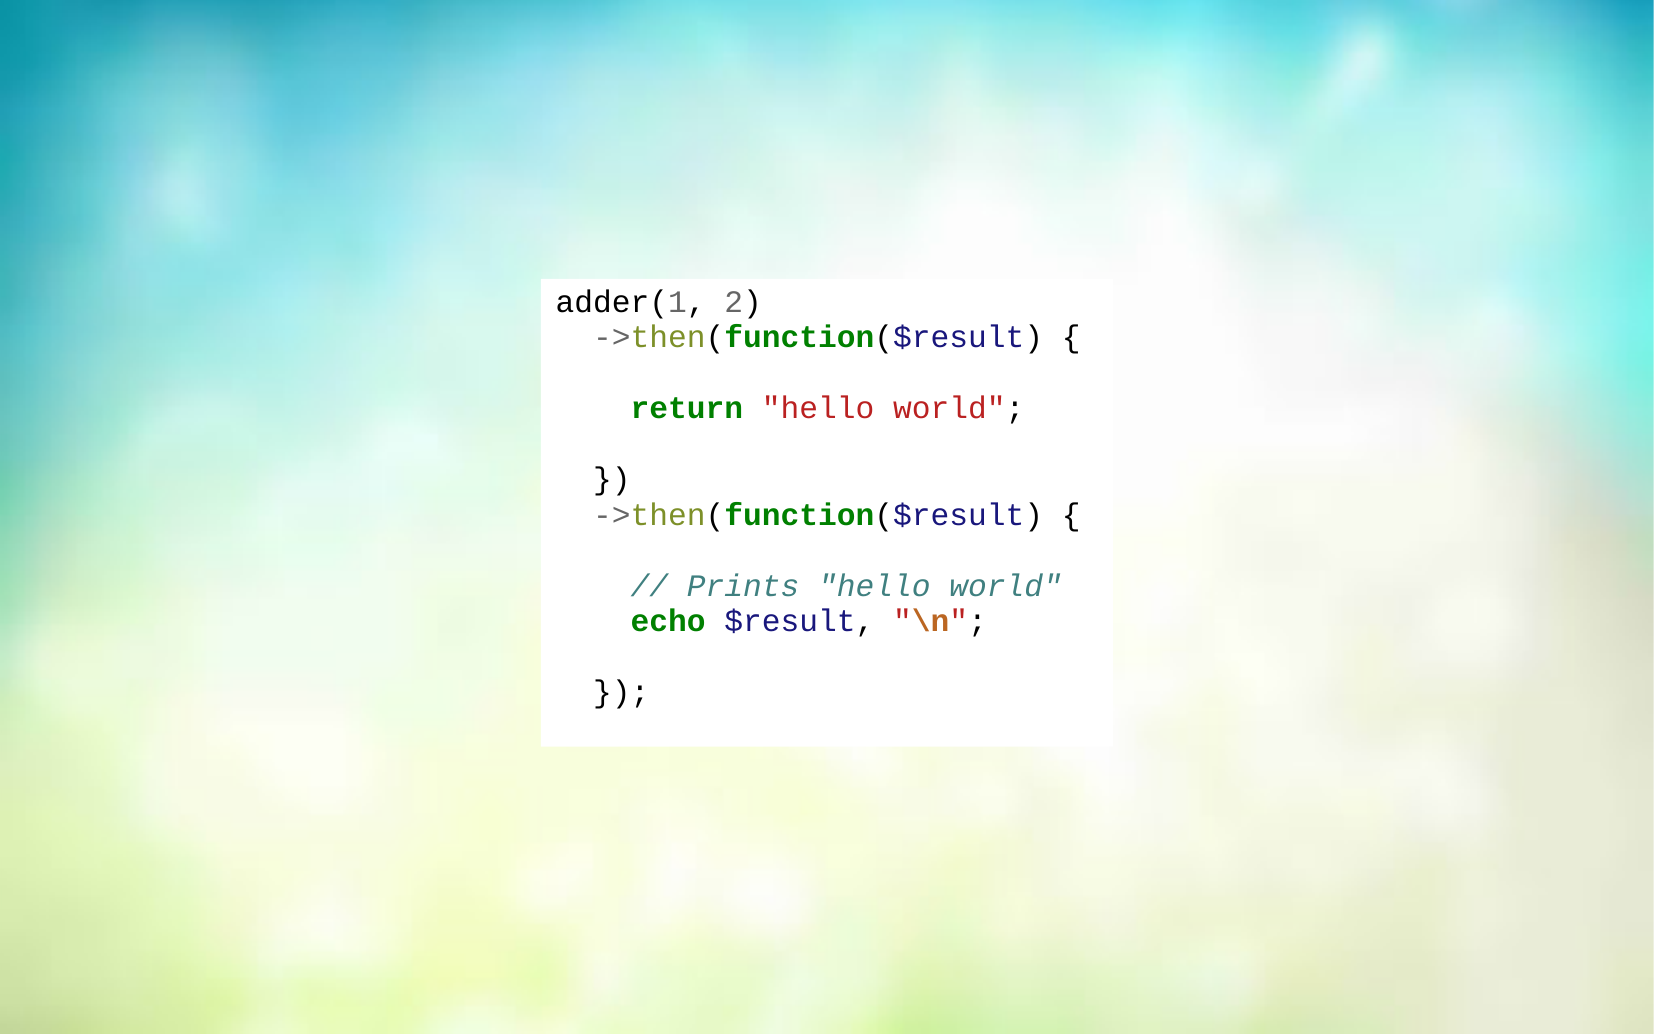

adder(1, 2)
 ->then(function($result) {
 return "hello world";
 })
 ->then(function($result) {
 // Prints "hello world"
 echo $result, "\n";
 });